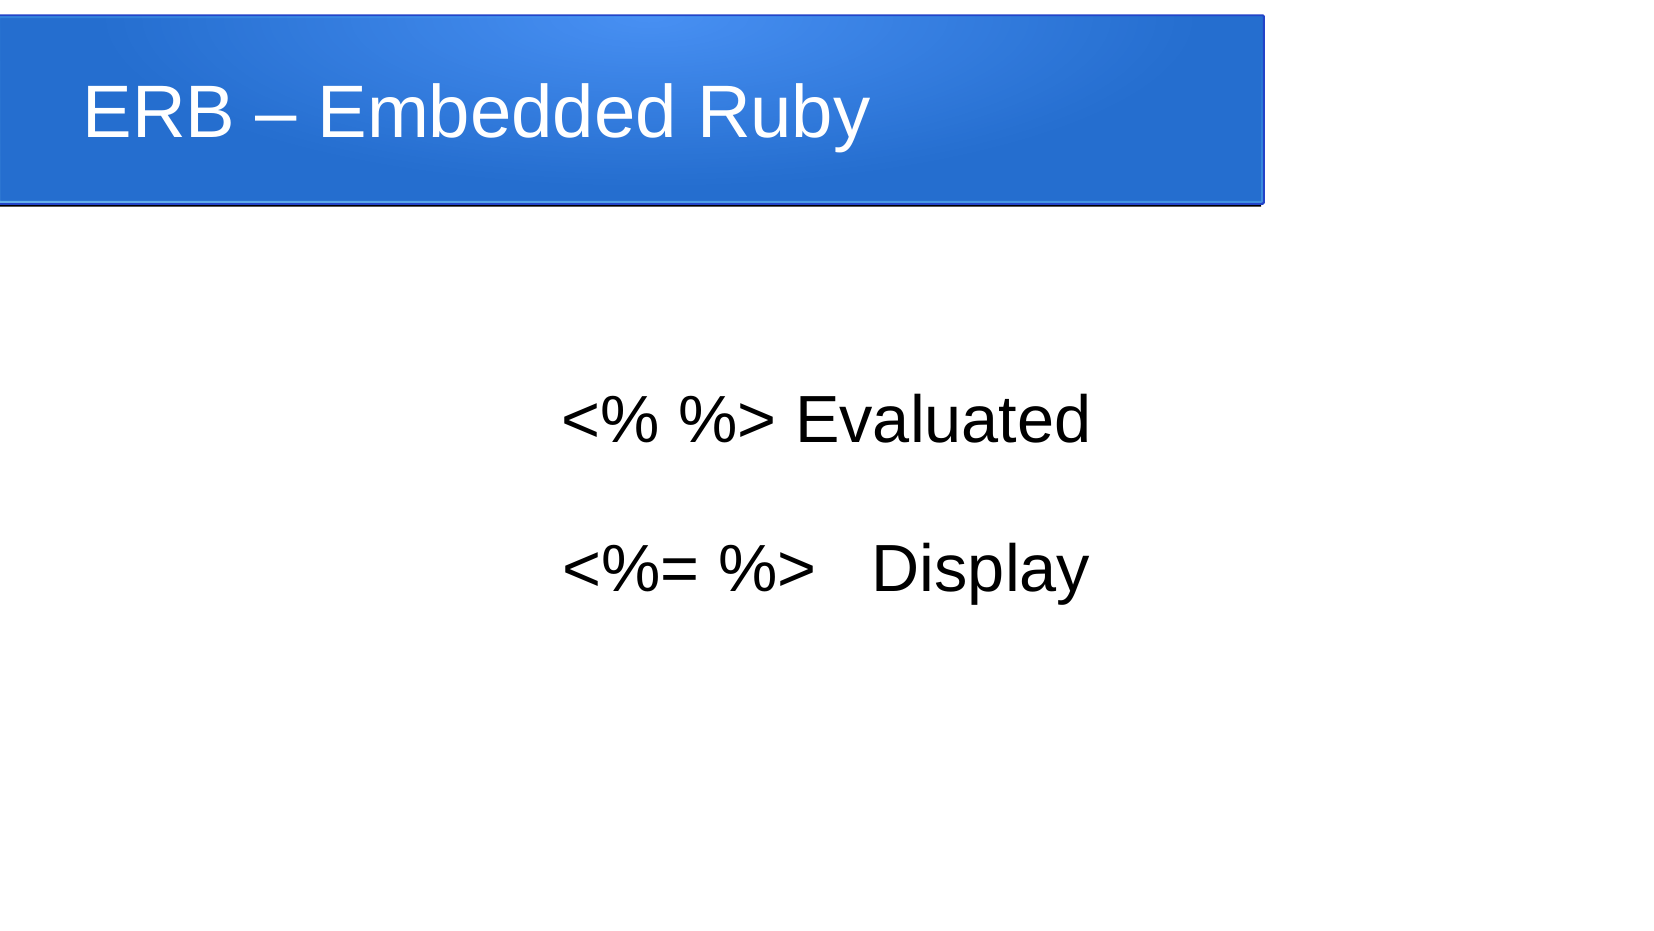

# ERB – Embedded Ruby
<% %> Evaluated
<%= %> Display